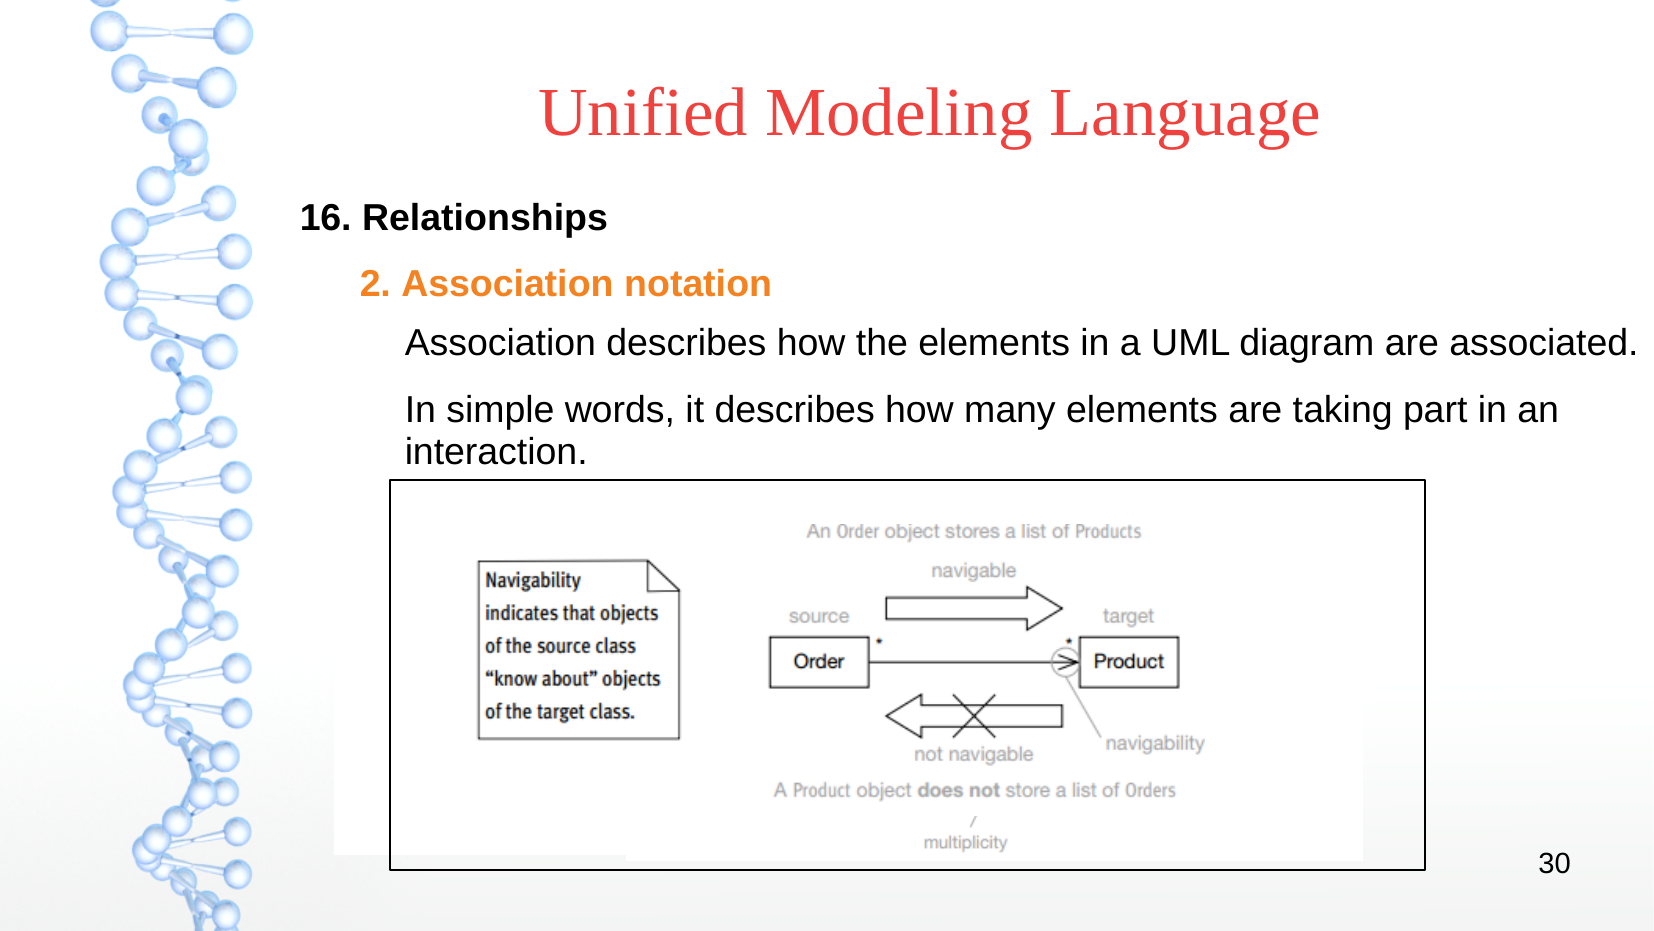

# Unified Modeling Language
16. Relationships
2. Association notation
Association describes how the elements in a UML diagram are associated.
In simple words, it describes how many elements are taking part in an interaction.
30